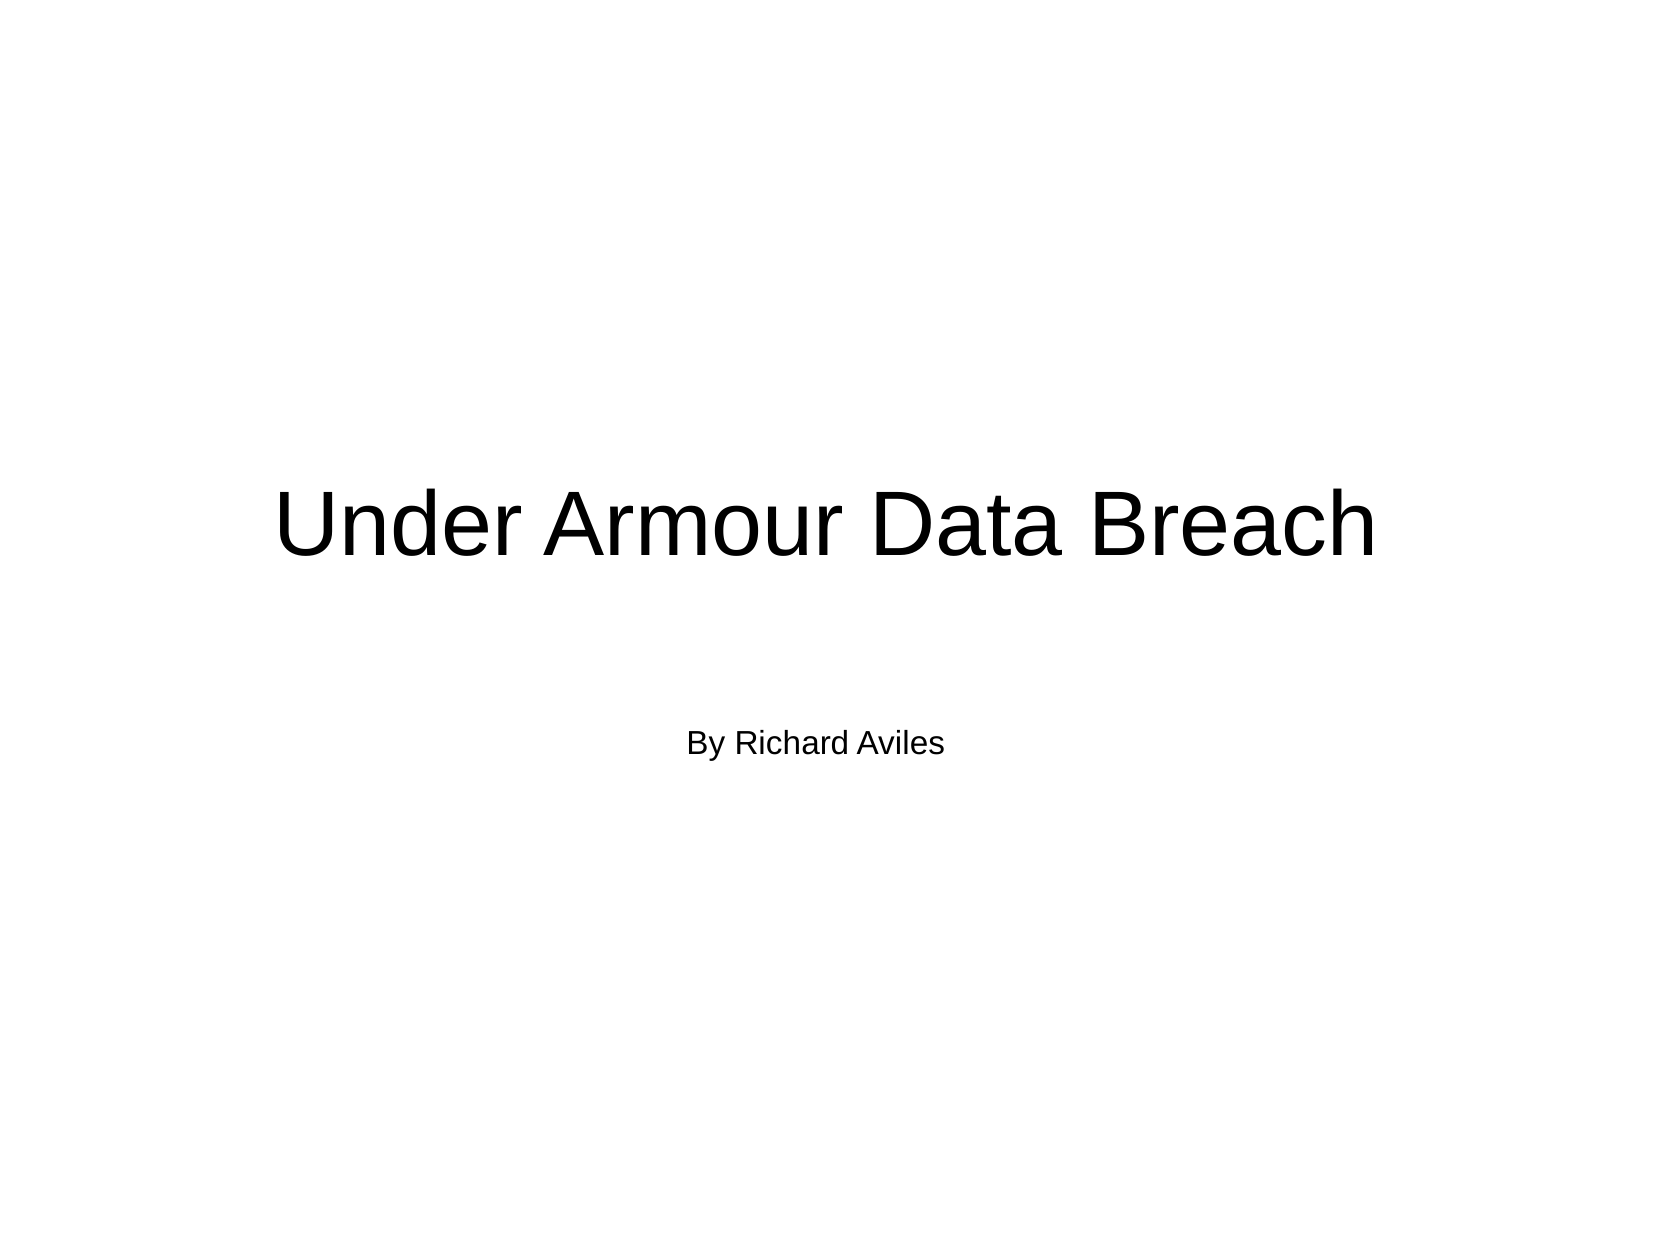

# Under Armour Data Breach
By Richard Aviles